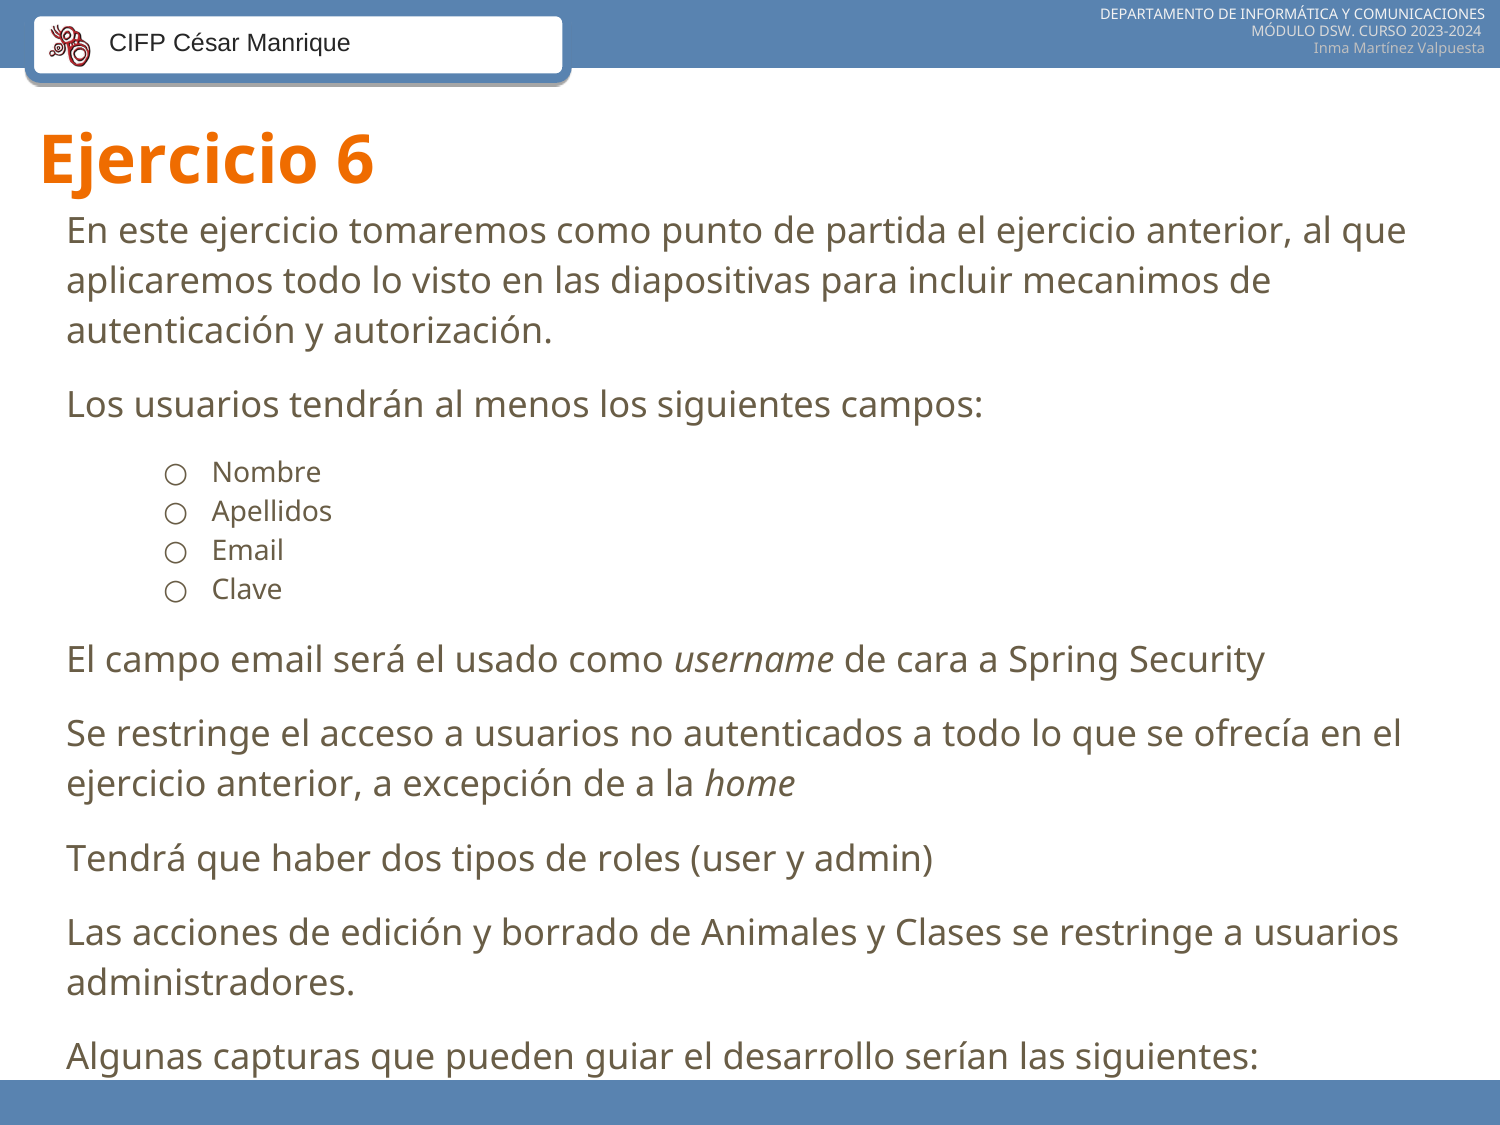

# Ejercicio 6
En este ejercicio tomaremos como punto de partida el ejercicio anterior, al que aplicaremos todo lo visto en las diapositivas para incluir mecanimos de autenticación y autorización.
Los usuarios tendrán al menos los siguientes campos:
Nombre
Apellidos
Email
Clave
El campo email será el usado como username de cara a Spring Security
Se restringe el acceso a usuarios no autenticados a todo lo que se ofrecía en el ejercicio anterior, a excepción de a la home
Tendrá que haber dos tipos de roles (user y admin)
Las acciones de edición y borrado de Animales y Clases se restringe a usuarios administradores.
Algunas capturas que pueden guiar el desarrollo serían las siguientes: